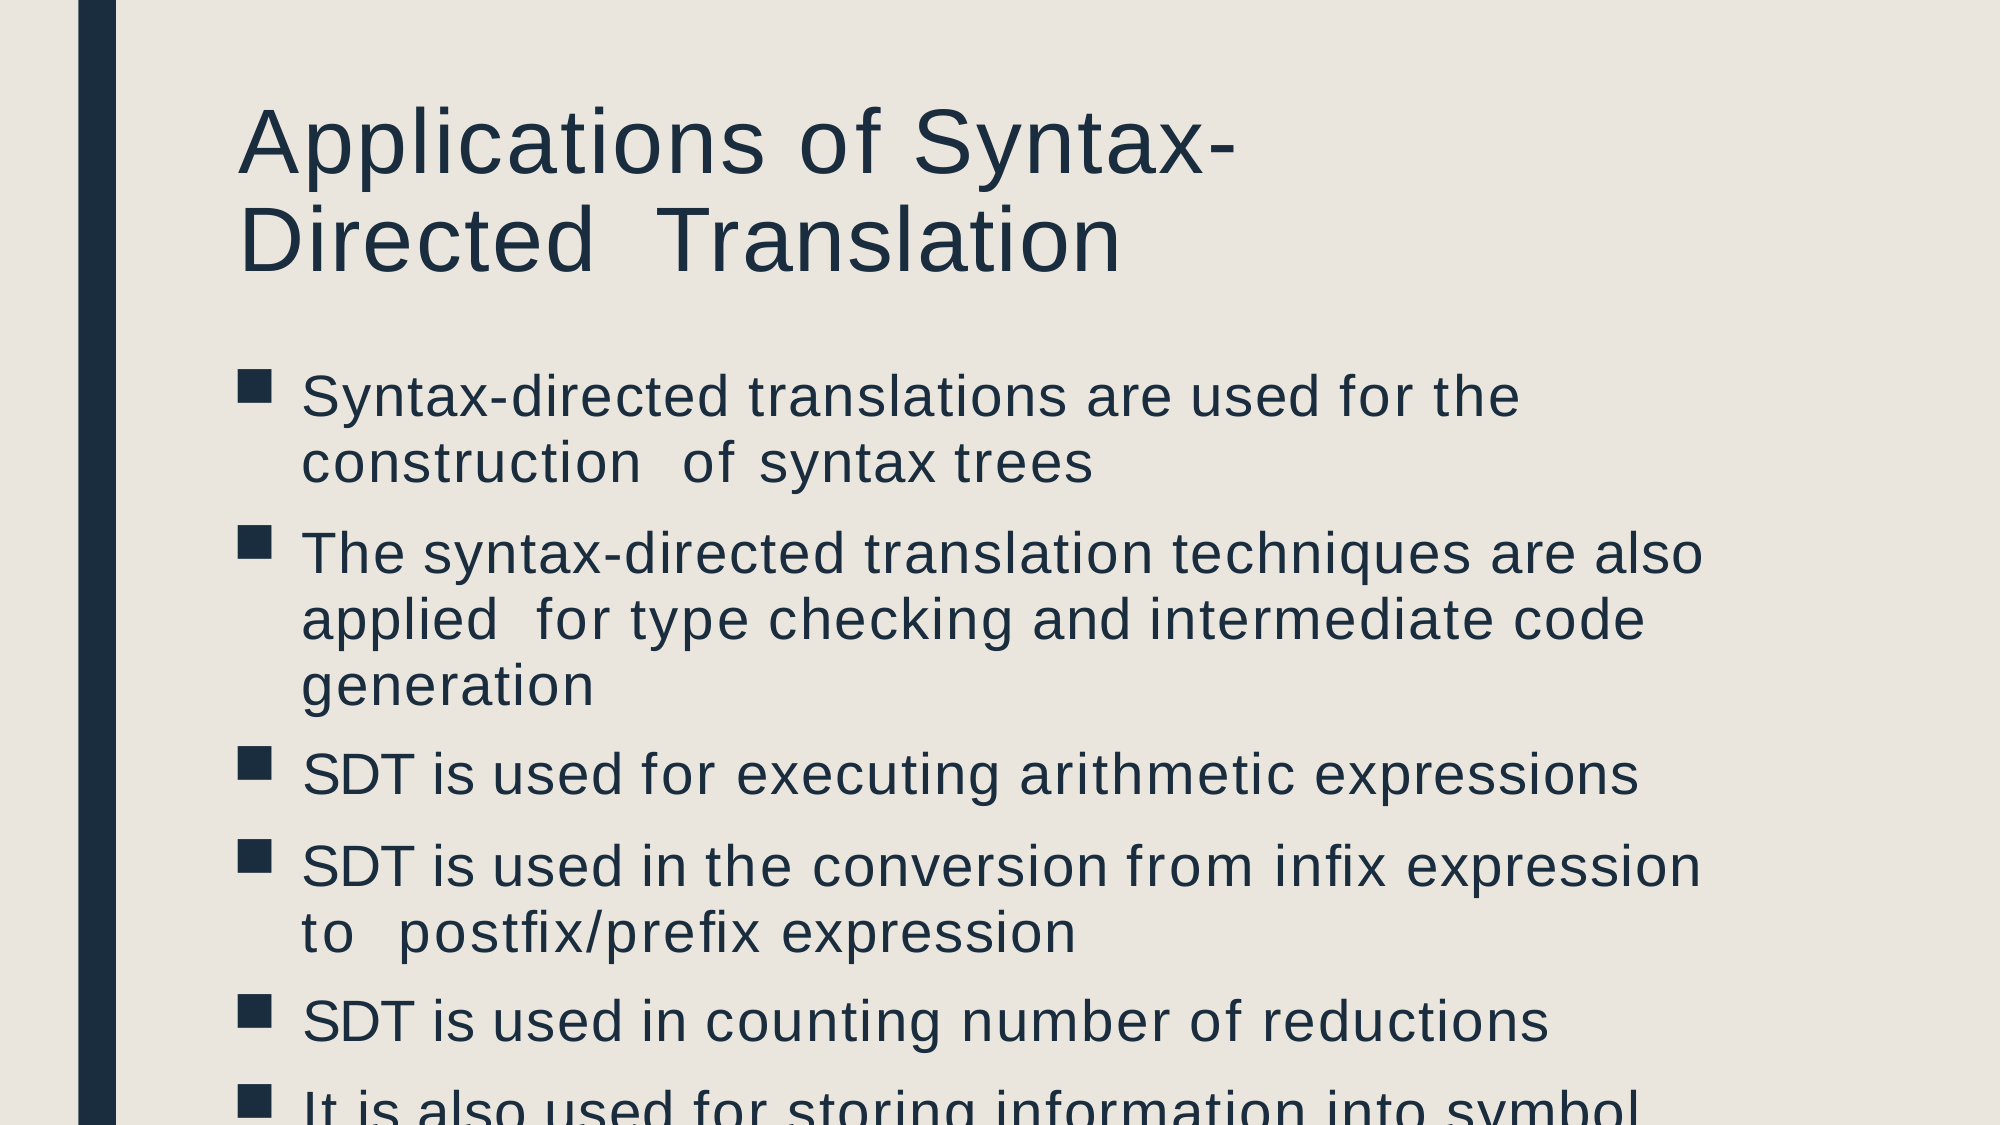

# Applications of Syntax-Directed Translation
Syntax-directed translations are used for the construction of syntax trees
The syntax-directed translation techniques are also applied for type checking and intermediate code generation
SDT is used for executing arithmetic expressions
SDT is used in the conversion from inﬁx expression to postﬁx/preﬁx expression
SDT is used in counting number of reductions
It is also used for storing information into symbol table